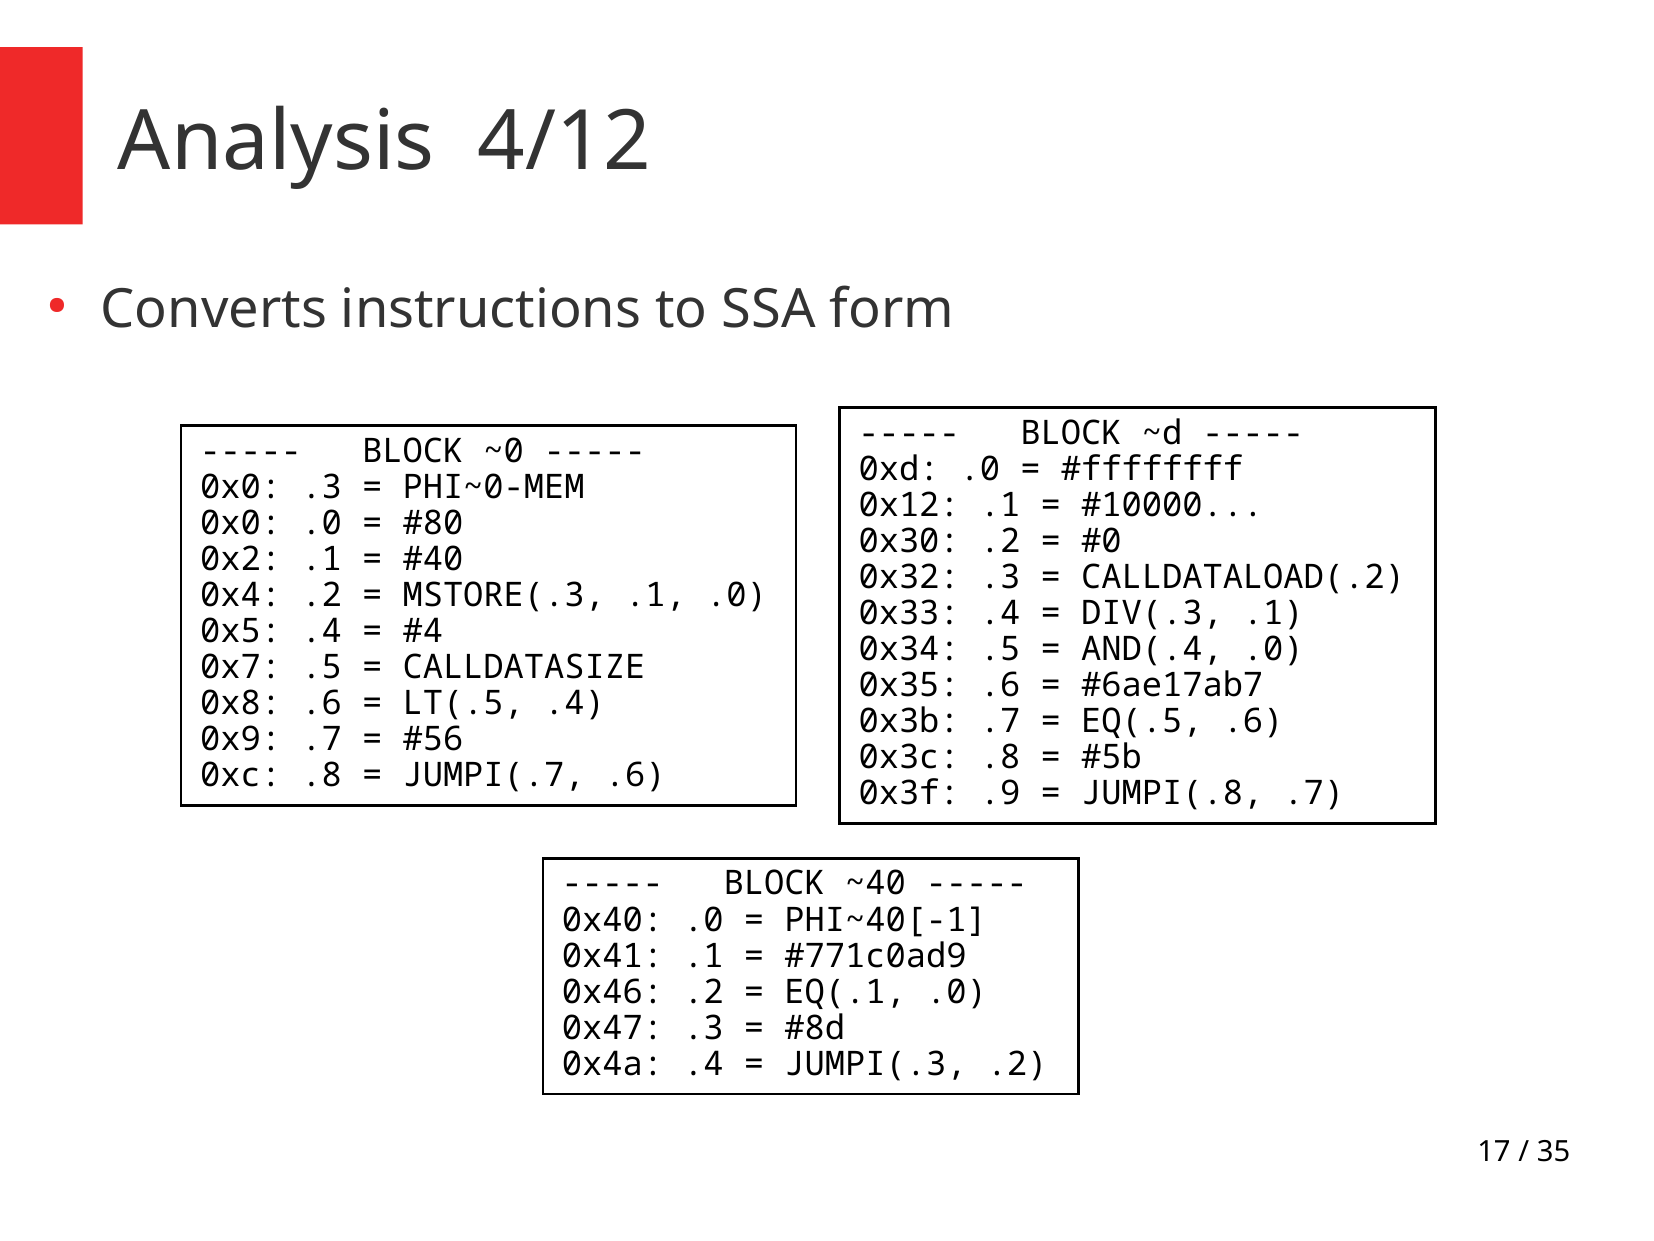

# Analysis 4/12
Converts instructions to SSA form
17